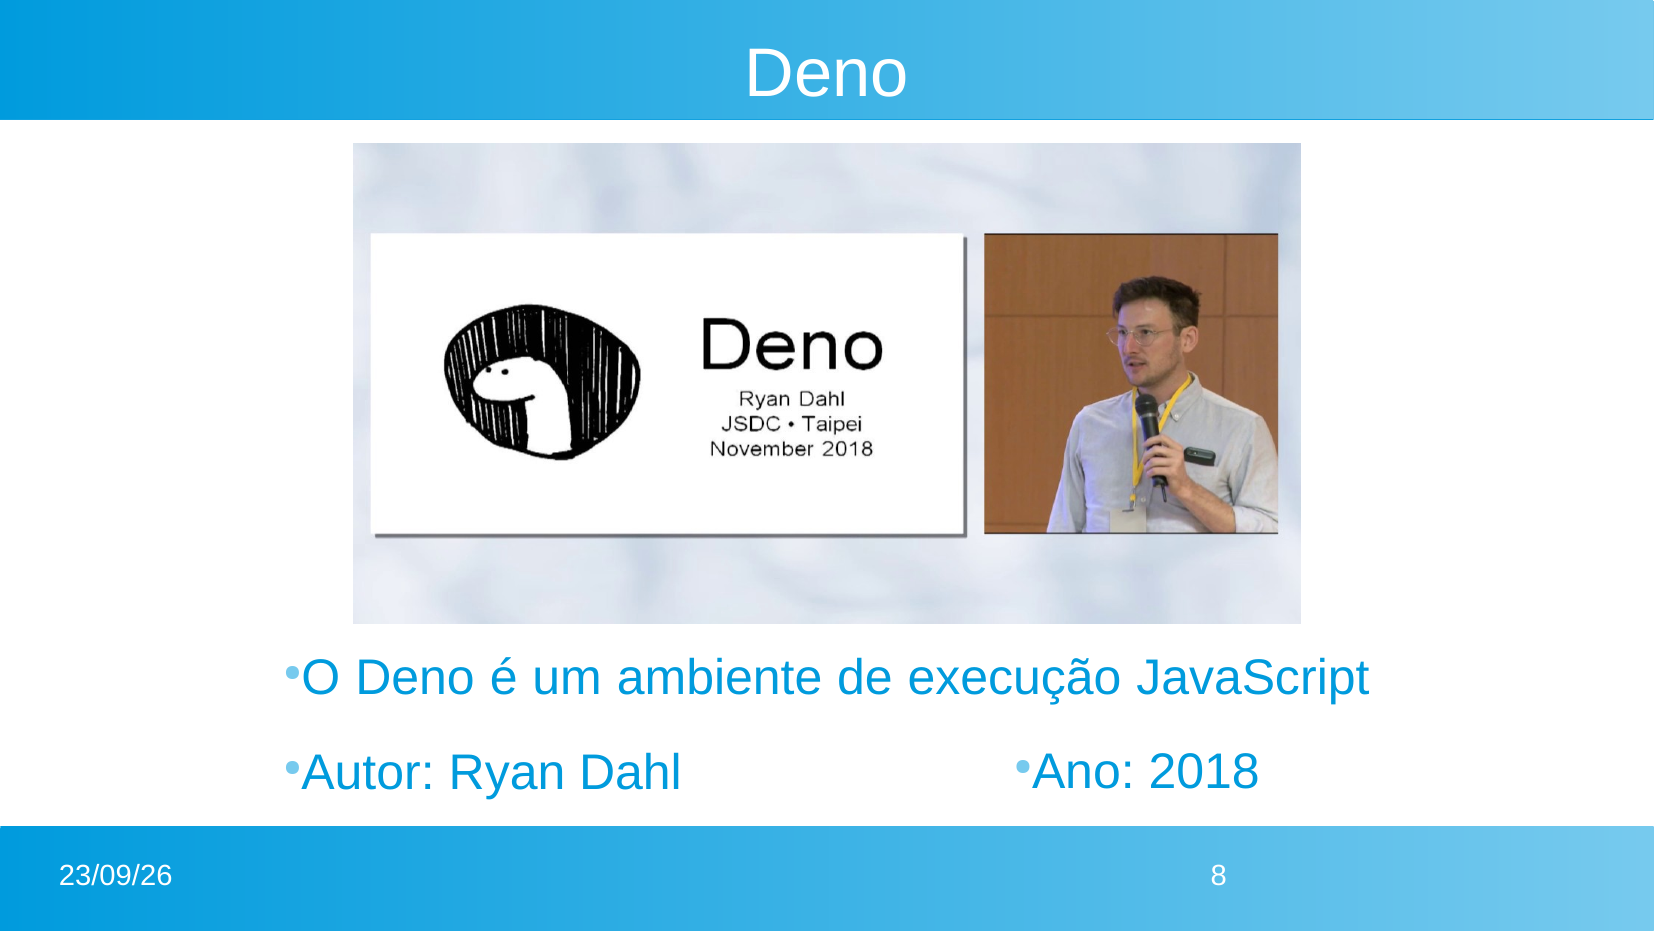

# Deno
O Deno é um ambiente de execução JavaScript
Autor: Ryan Dahl
Ano: 2018